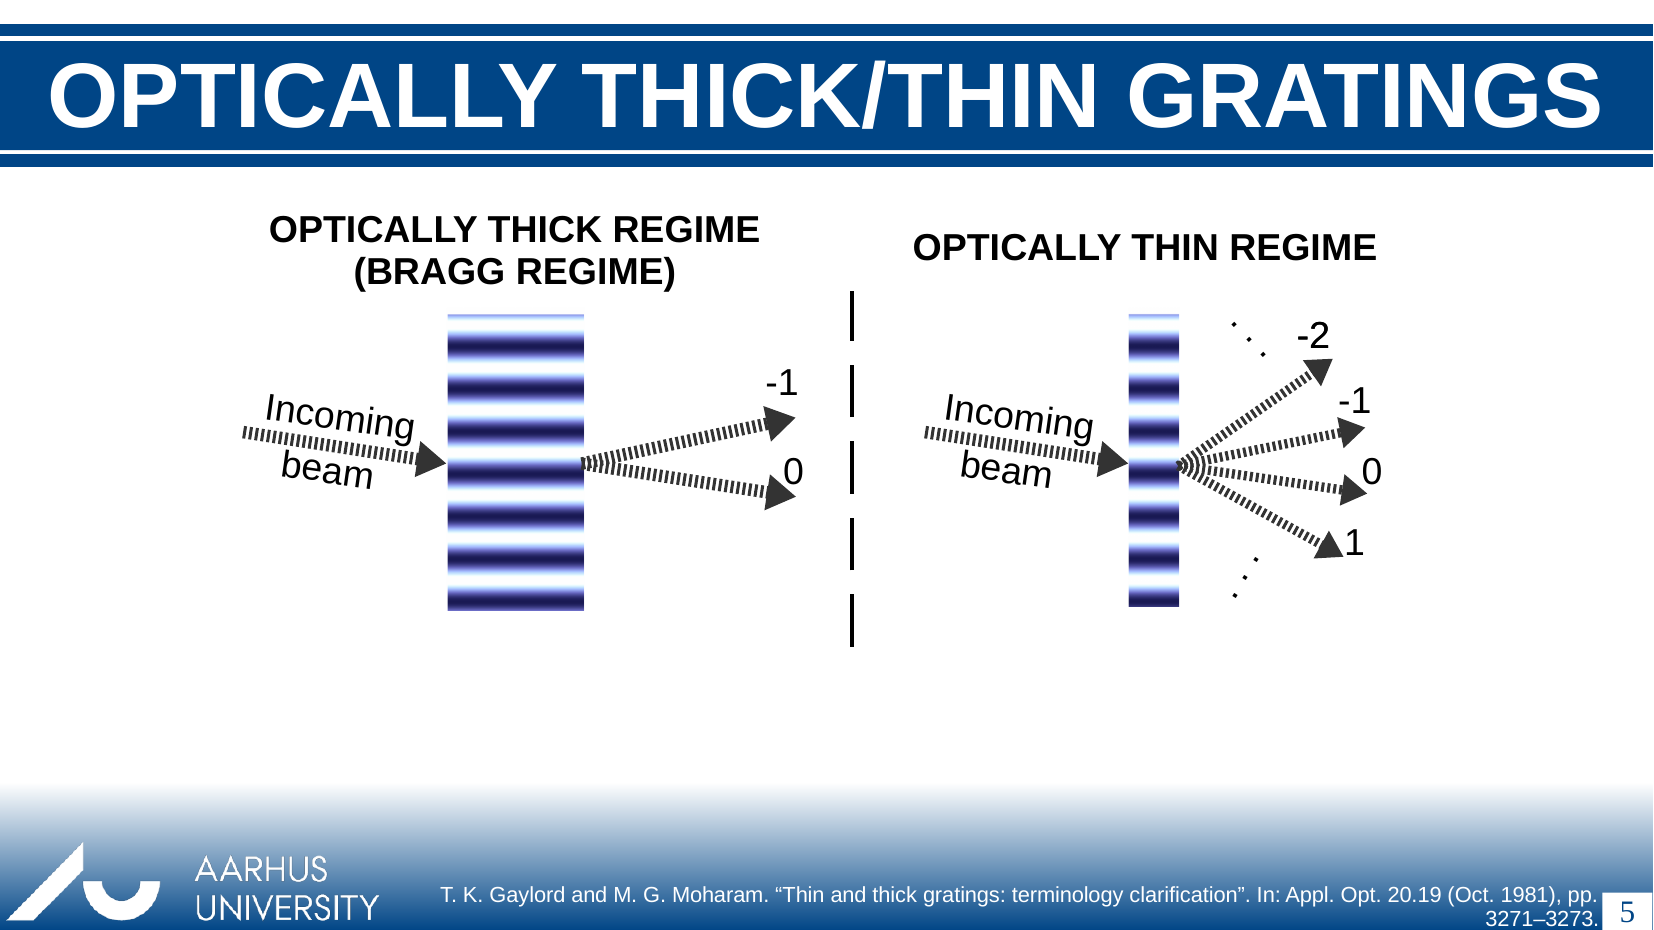

# OPTICALLY THICK/THIN GRATINGS
OPTICALLY THICK REGIME
(BRAGG REGIME)
OPTICALLY THIN REGIME
. . .
-2
-2
-1
-1
Incoming
Incoming
beam
beam
0
0
1
. . .
T. K. Gaylord and M. G. Moharam. “Thin and thick gratings: terminology clarification”. In: Appl. Opt. 20.19 (Oct. 1981), pp. 3271–3273.
5